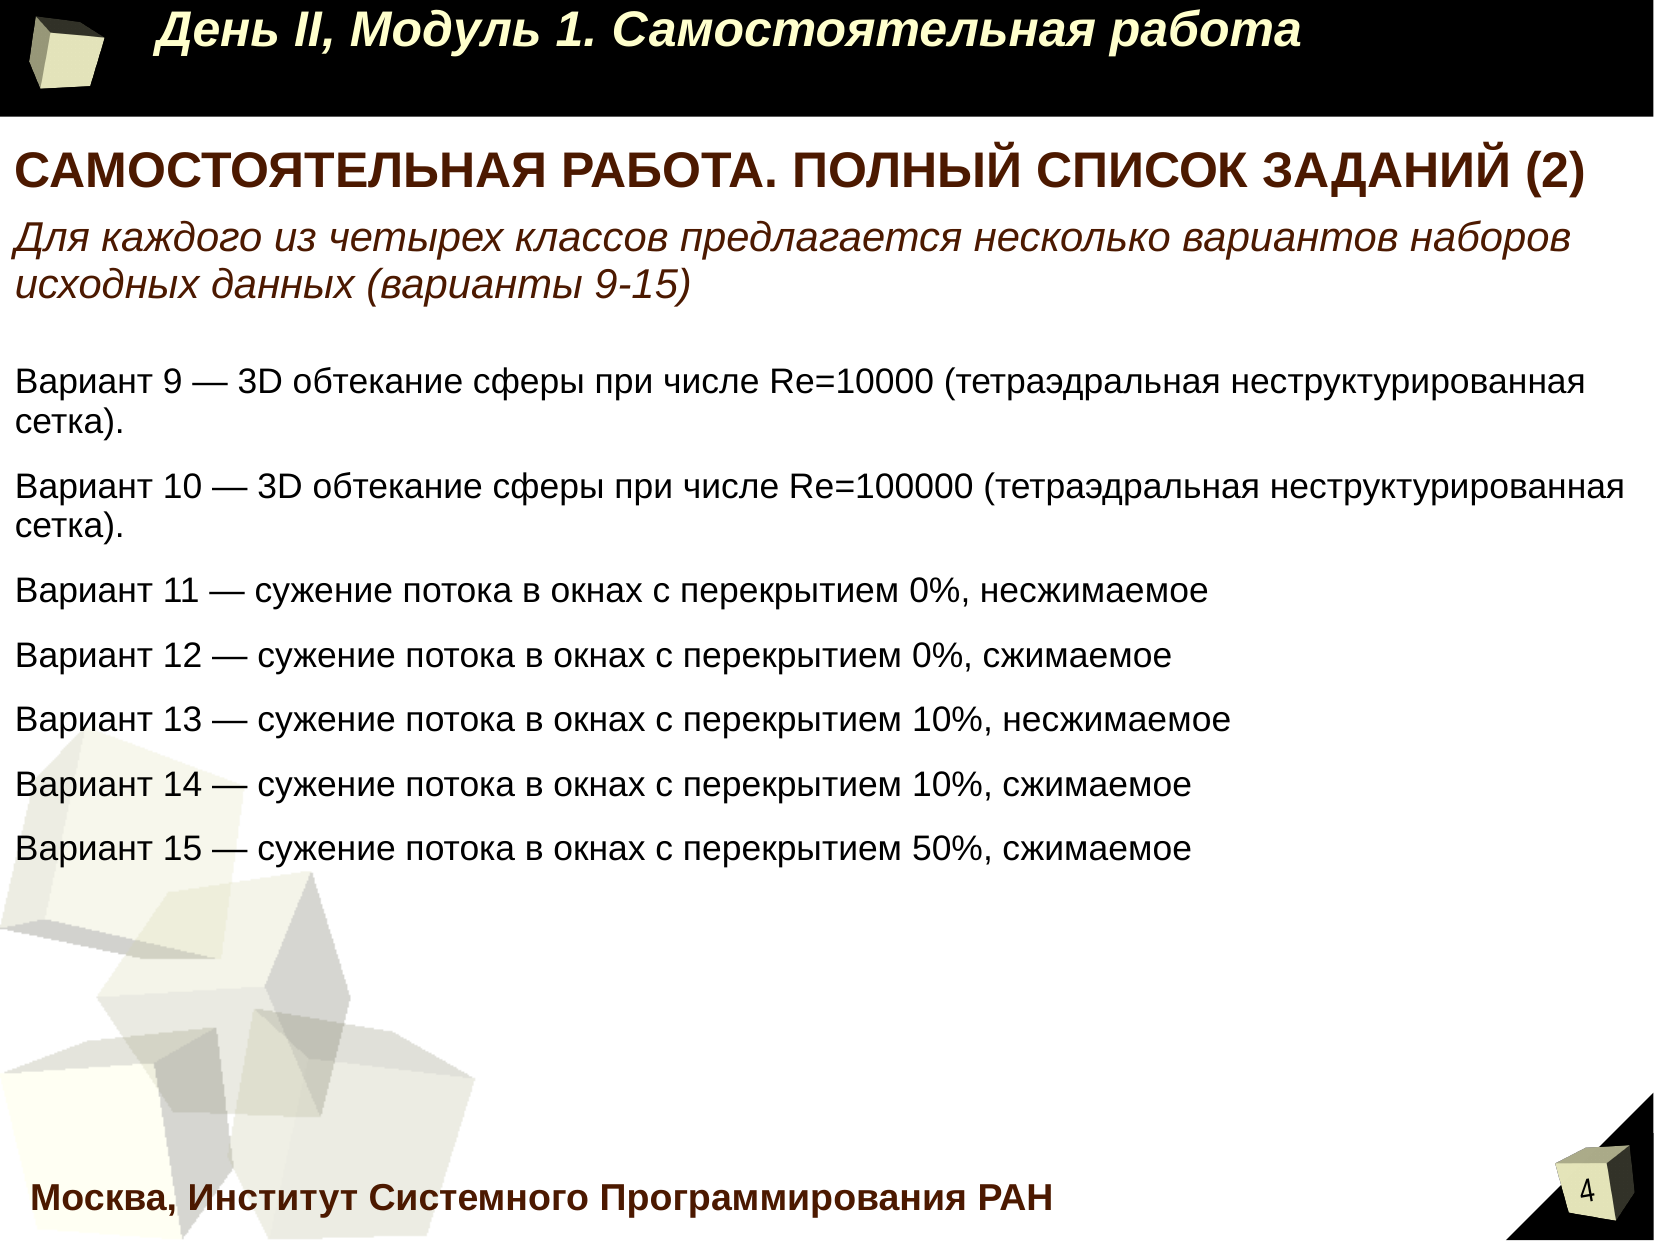

САМОСТОЯТЕЛЬНАЯ РАБОТА. ПОЛНЫЙ СПИСОК ЗАДАНИЙ (2)
Для каждого из четырех классов предлагается несколько вариантов наборов исходных данных (варианты 9-15)
Вариант 9 — 3D обтекание сферы при числе Re=10000 (тетраэдральная неструктурированная сетка).
Вариант 10 — 3D обтекание сферы при числе Re=100000 (тетраэдральная неструктурированная сетка).
Вариант 11 — сужение потока в окнах с перекрытием 0%, несжимаемое
Вариант 12 — сужение потока в окнах с перекрытием 0%, сжимаемое
Вариант 13 — сужение потока в окнах с перекрытием 10%, несжимаемое
Вариант 14 — сужение потока в окнах с перекрытием 10%, сжимаемое
Вариант 15 — сужение потока в окнах с перекрытием 50%, сжимаемое